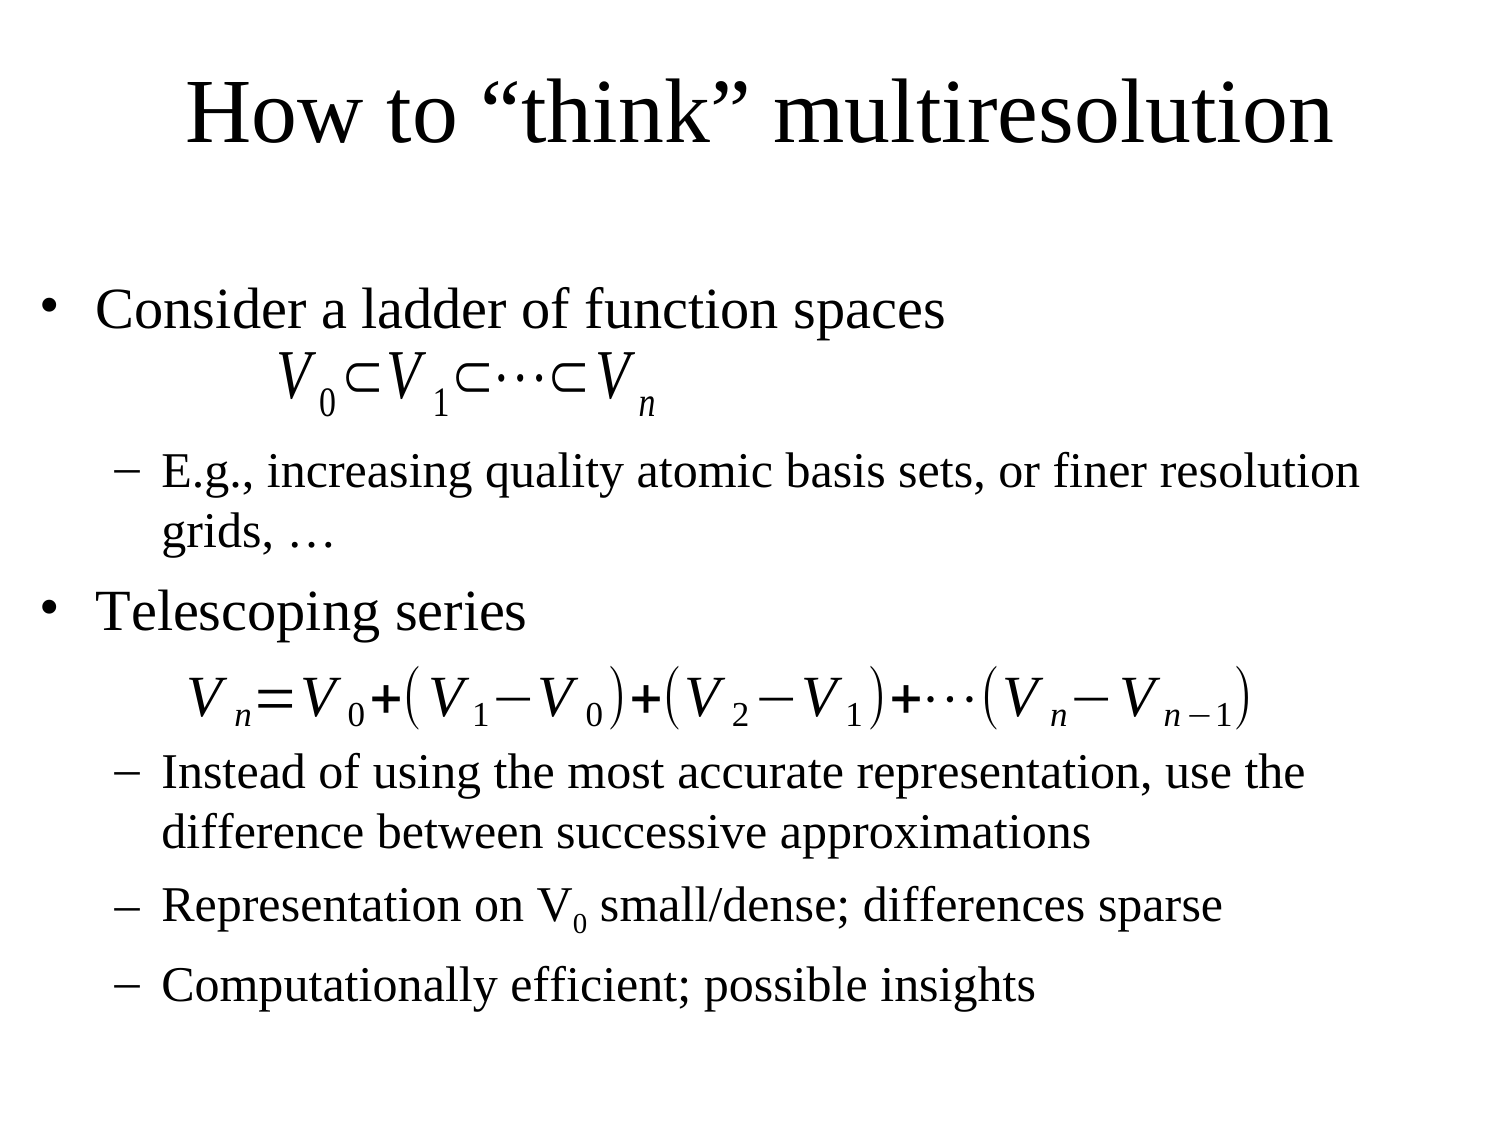

# How to “think” multiresolution
Consider a ladder of function spaces
E.g., increasing quality atomic basis sets, or finer resolution grids, …
Telescoping series
Instead of using the most accurate representation, use the difference between successive approximations
Representation on V0 small/dense; differences sparse
Computationally efficient; possible insights